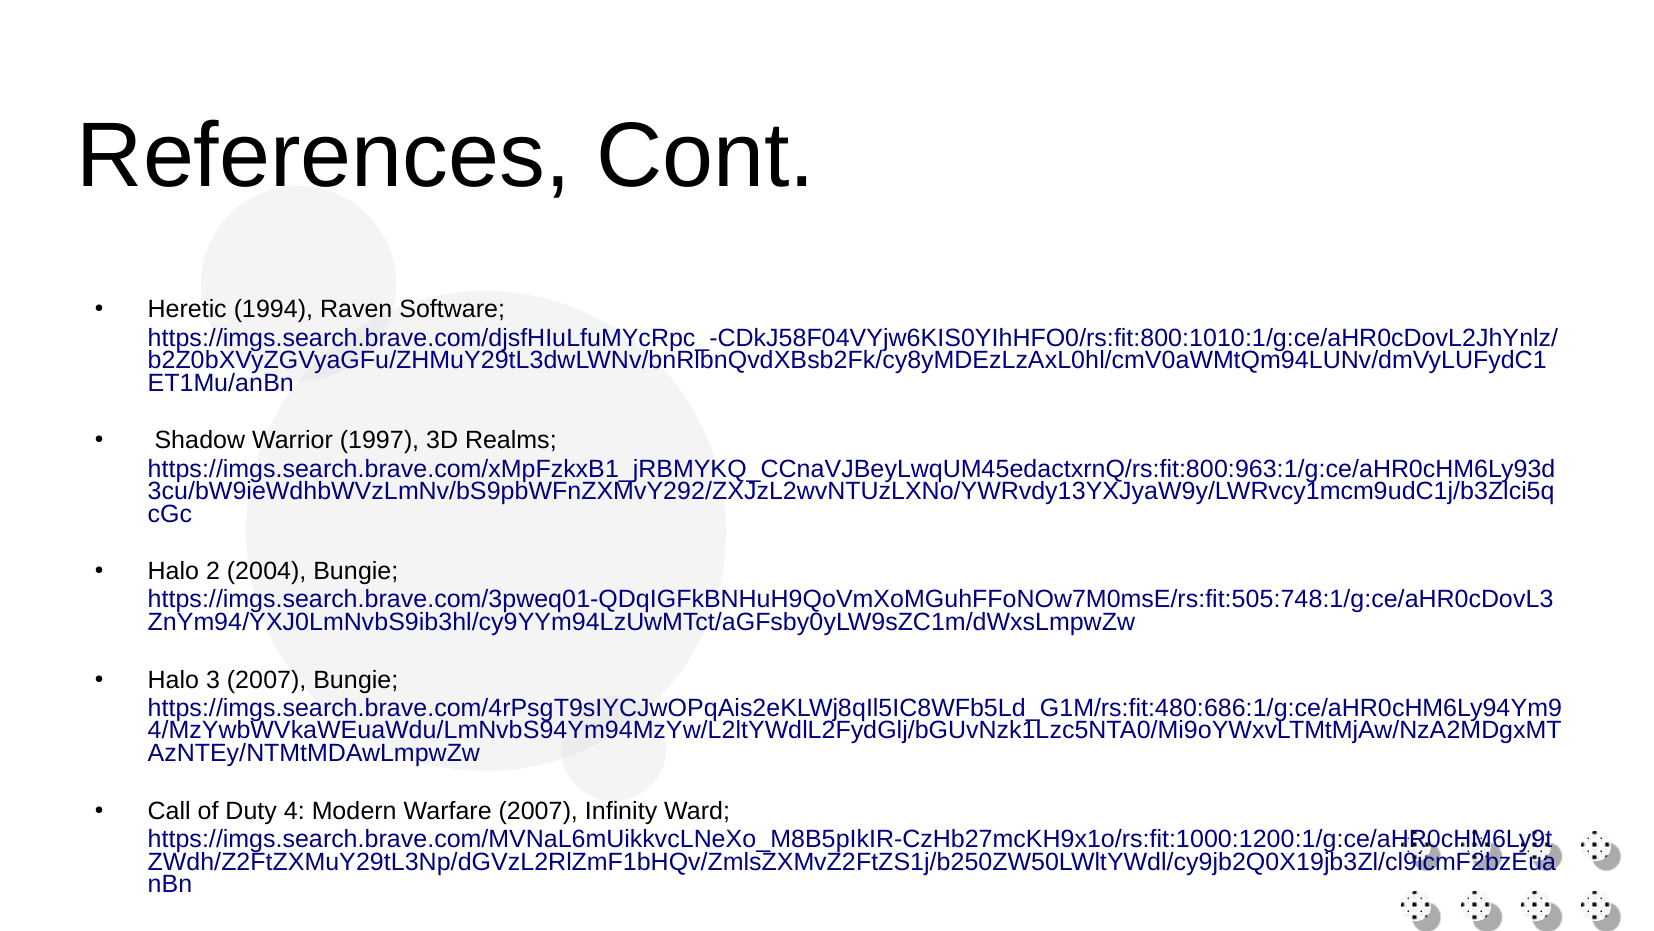

# References, Cont.
Heretic (1994), Raven Software; https://imgs.search.brave.com/djsfHIuLfuMYcRpc_-CDkJ58F04VYjw6KIS0YIhHFO0/rs:fit:800:1010:1/g:ce/aHR0cDovL2JhYnlz/b2Z0bXVyZGVyaGFu/ZHMuY29tL3dwLWNv/bnRlbnQvdXBsb2Fk/cy8yMDEzLzAxL0hl/cmV0aWMtQm94LUNv/dmVyLUFydC1ET1Mu/anBn
 Shadow Warrior (1997), 3D Realms; https://imgs.search.brave.com/xMpFzkxB1_jRBMYKQ_CCnaVJBeyLwqUM45edactxrnQ/rs:fit:800:963:1/g:ce/aHR0cHM6Ly93d3cu/bW9ieWdhbWVzLmNv/bS9pbWFnZXMvY292/ZXJzL2wvNTUzLXNo/YWRvdy13YXJyaW9y/LWRvcy1mcm9udC1j/b3Zlci5qcGc
Halo 2 (2004), Bungie; https://imgs.search.brave.com/3pweq01-QDqIGFkBNHuH9QoVmXoMGuhFFoNOw7M0msE/rs:fit:505:748:1/g:ce/aHR0cDovL3ZnYm94/YXJ0LmNvbS9ib3hl/cy9YYm94LzUwMTct/aGFsby0yLW9sZC1m/dWxsLmpwZw
Halo 3 (2007), Bungie; https://imgs.search.brave.com/4rPsgT9sIYCJwOPqAis2eKLWj8qIl5IC8WFb5Ld_G1M/rs:fit:480:686:1/g:ce/aHR0cHM6Ly94Ym94/MzYwbWVkaWEuaWdu/LmNvbS94Ym94MzYw/L2ltYWdlL2FydGlj/bGUvNzk1Lzc5NTA0/Mi9oYWxvLTMtMjAw/NzA2MDgxMTAzNTEy/NTMtMDAwLmpwZw
Call of Duty 4: Modern Warfare (2007), Infinity Ward; https://imgs.search.brave.com/MVNaL6mUikkvcLNeXo_M8B5pIkIR-CzHb27mcKH9x1o/rs:fit:1000:1200:1/g:ce/aHR0cHM6Ly9tZWdh/Z2FtZXMuY29tL3Np/dGVzL2RlZmF1bHQv/ZmlsZXMvZ2FtZS1j/b250ZW50LWltYWdl/cy9jb2Q0X19jb3Zl/cl9icmF2bzEuanBn